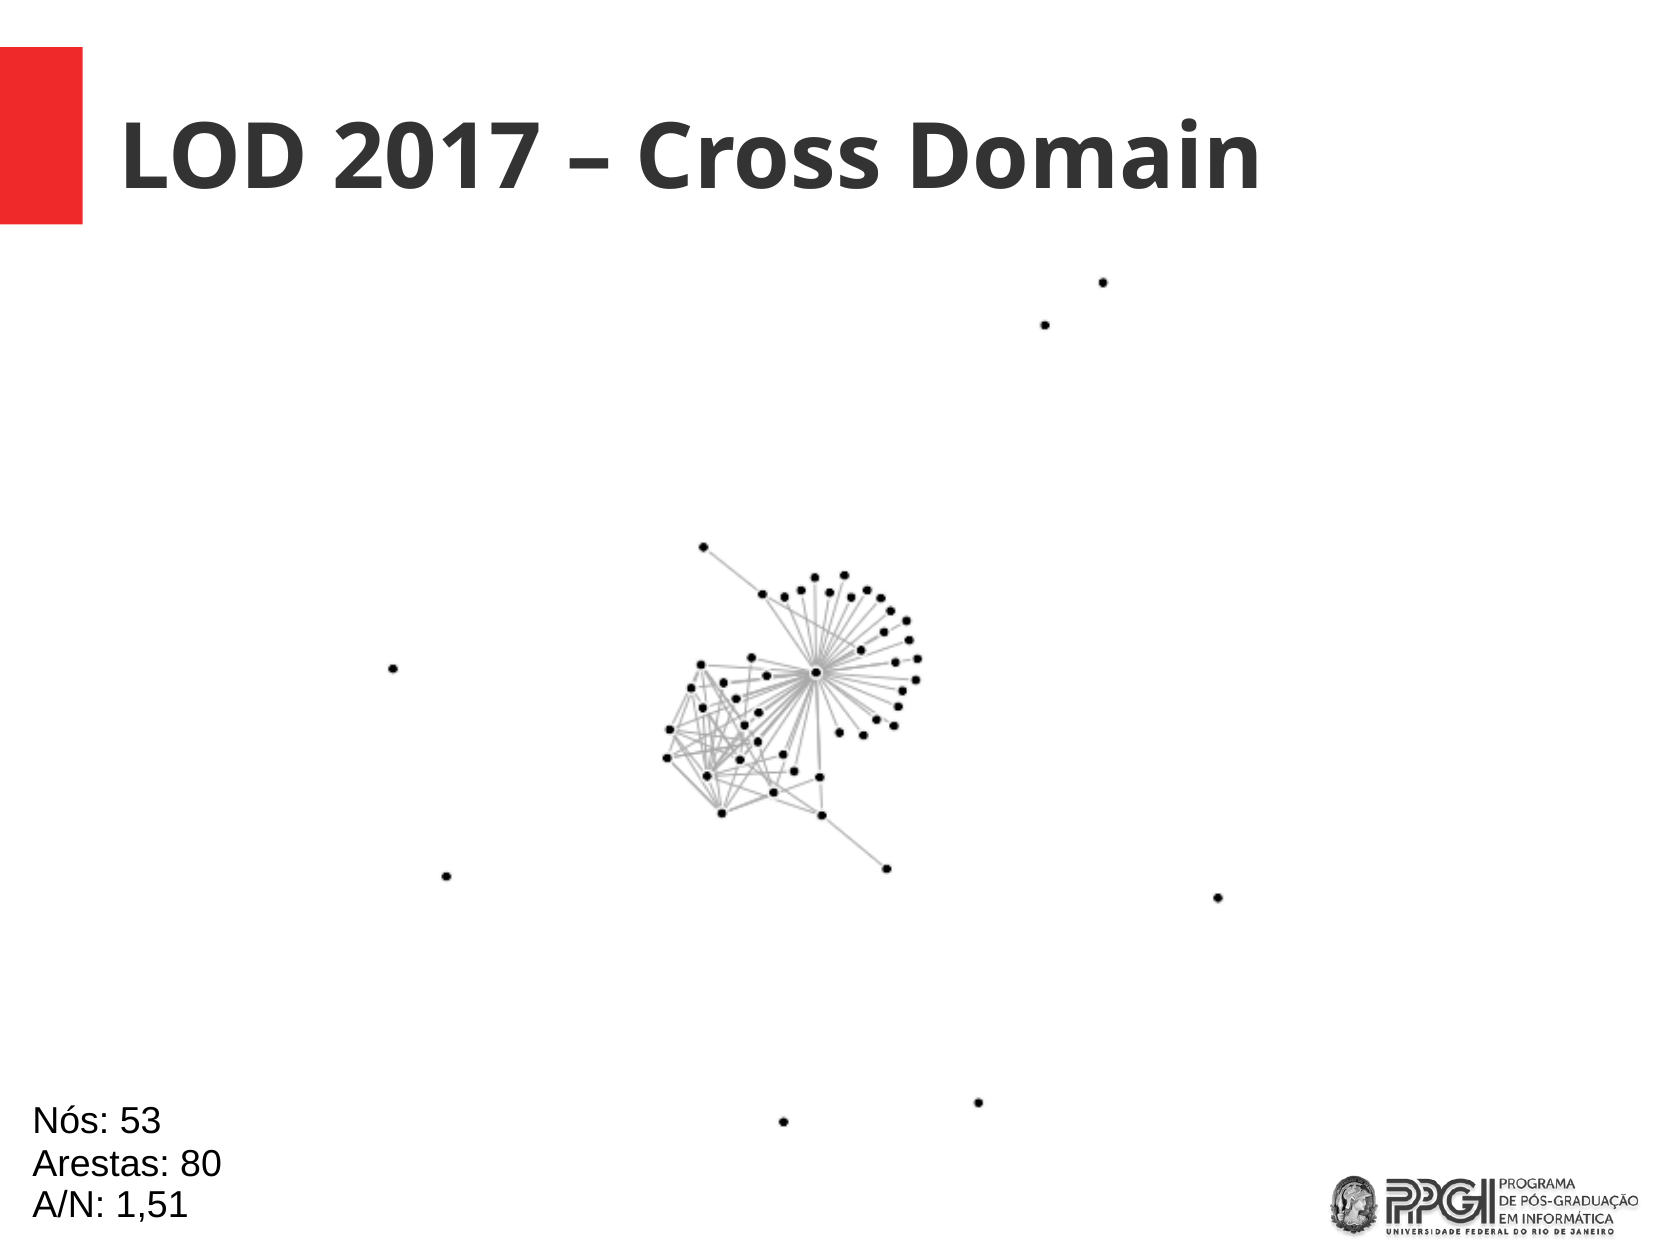

# LOD 2017 – Cross Domain
Nós: 53
Arestas: 80
A/N: 1,51